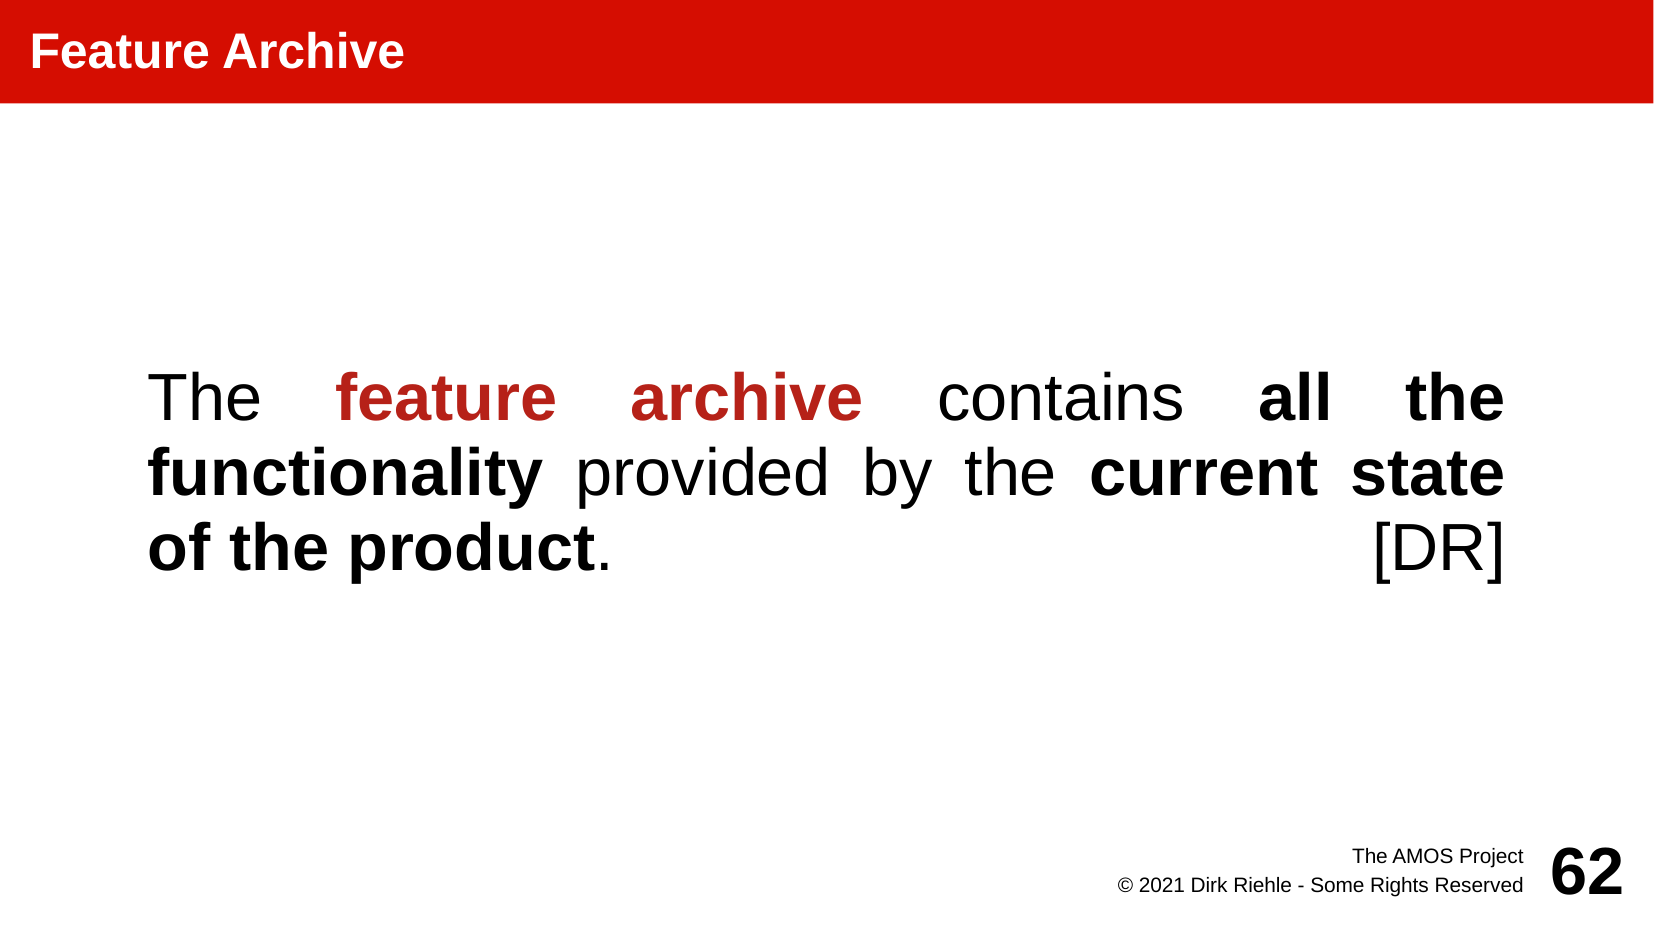

# Feature Archive
The feature archive contains all the functionality provided by the current state of the product. 	[DR]
The AMOS Project
62
© 2021 Dirk Riehle - Some Rights Reserved